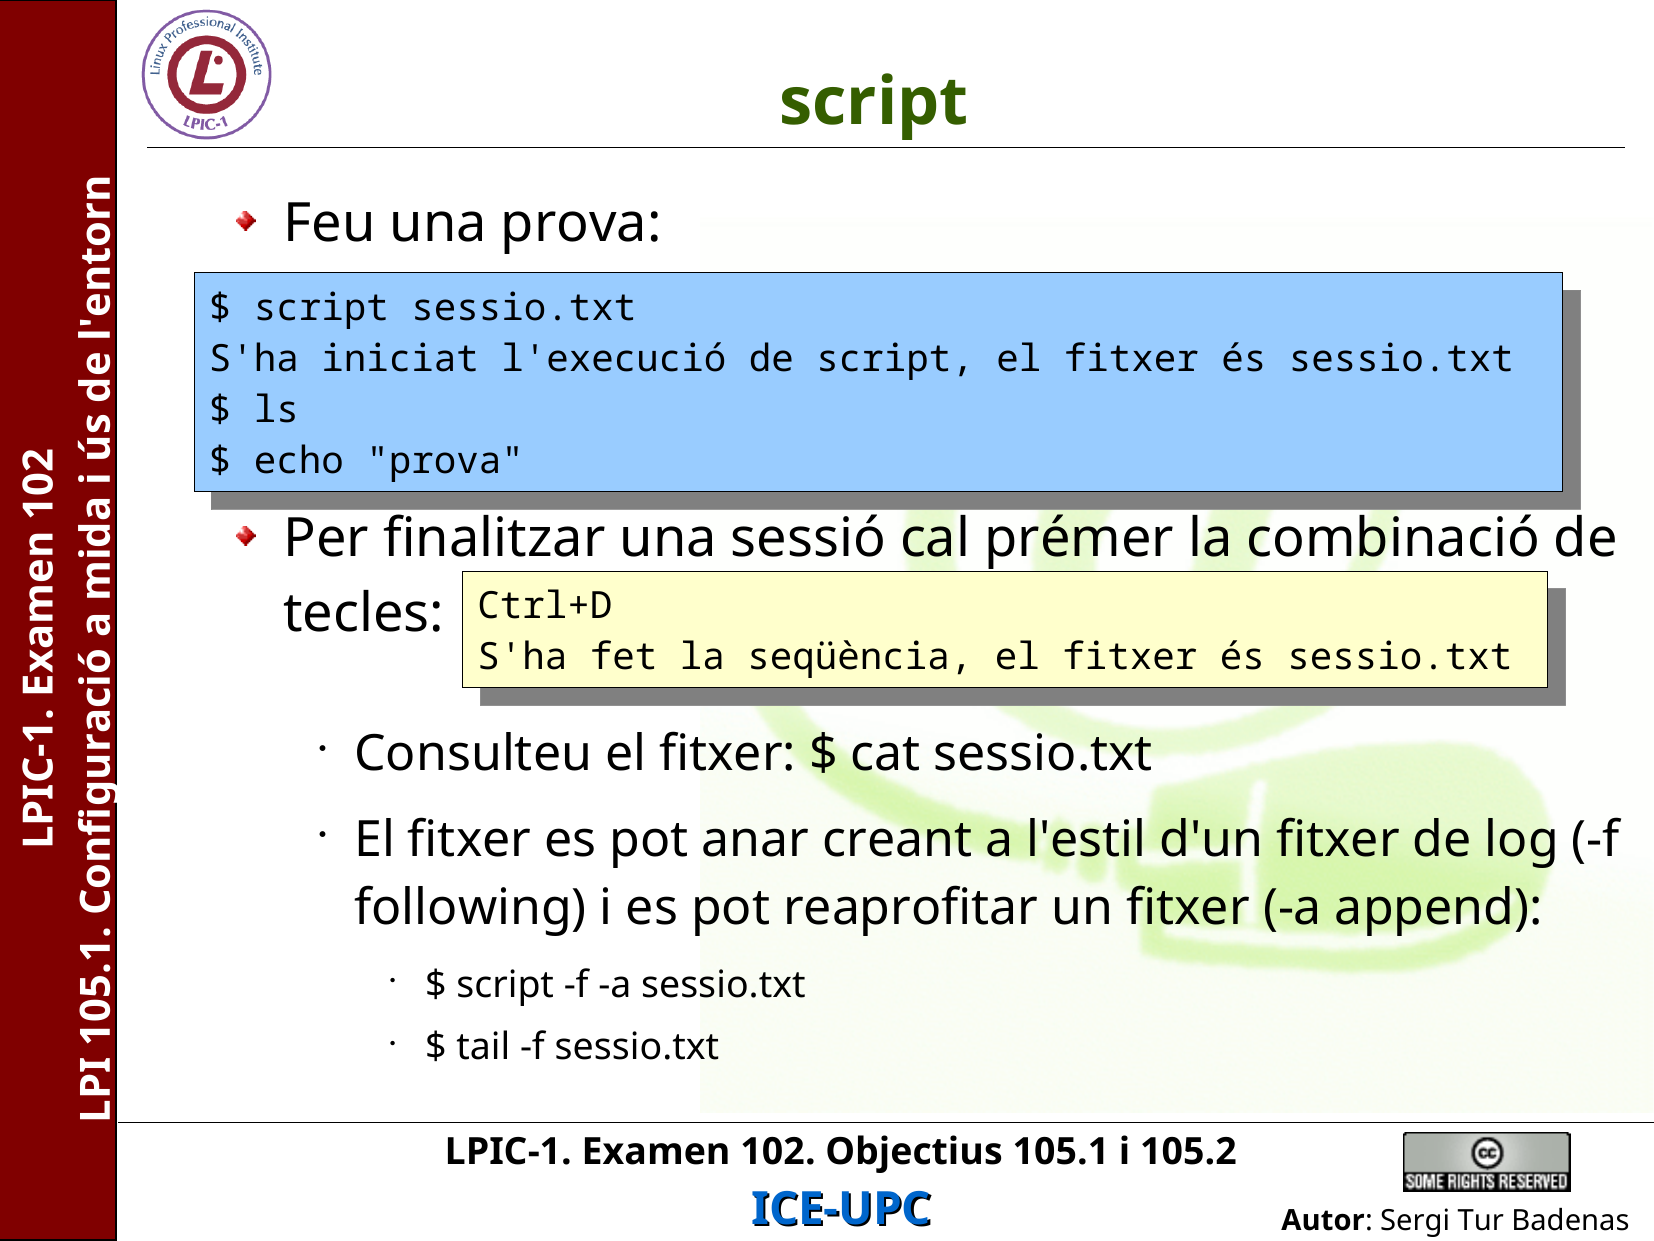

# script
Feu una prova:
Per finalitzar una sessió cal prémer la combinació de tecles:
Consulteu el fitxer: $ cat sessio.txt
El fitxer es pot anar creant a l'estil d'un fitxer de log (-f following) i es pot reaprofitar un fitxer (-a append):
$ script -f -a sessio.txt
$ tail -f sessio.txt
$ script sessio.txt
S'ha iniciat l'execució de script, el fitxer és sessio.txt
$ ls
$ echo "prova"
Ctrl+D
S'ha fet la seqüència, el fitxer és sessio.txt